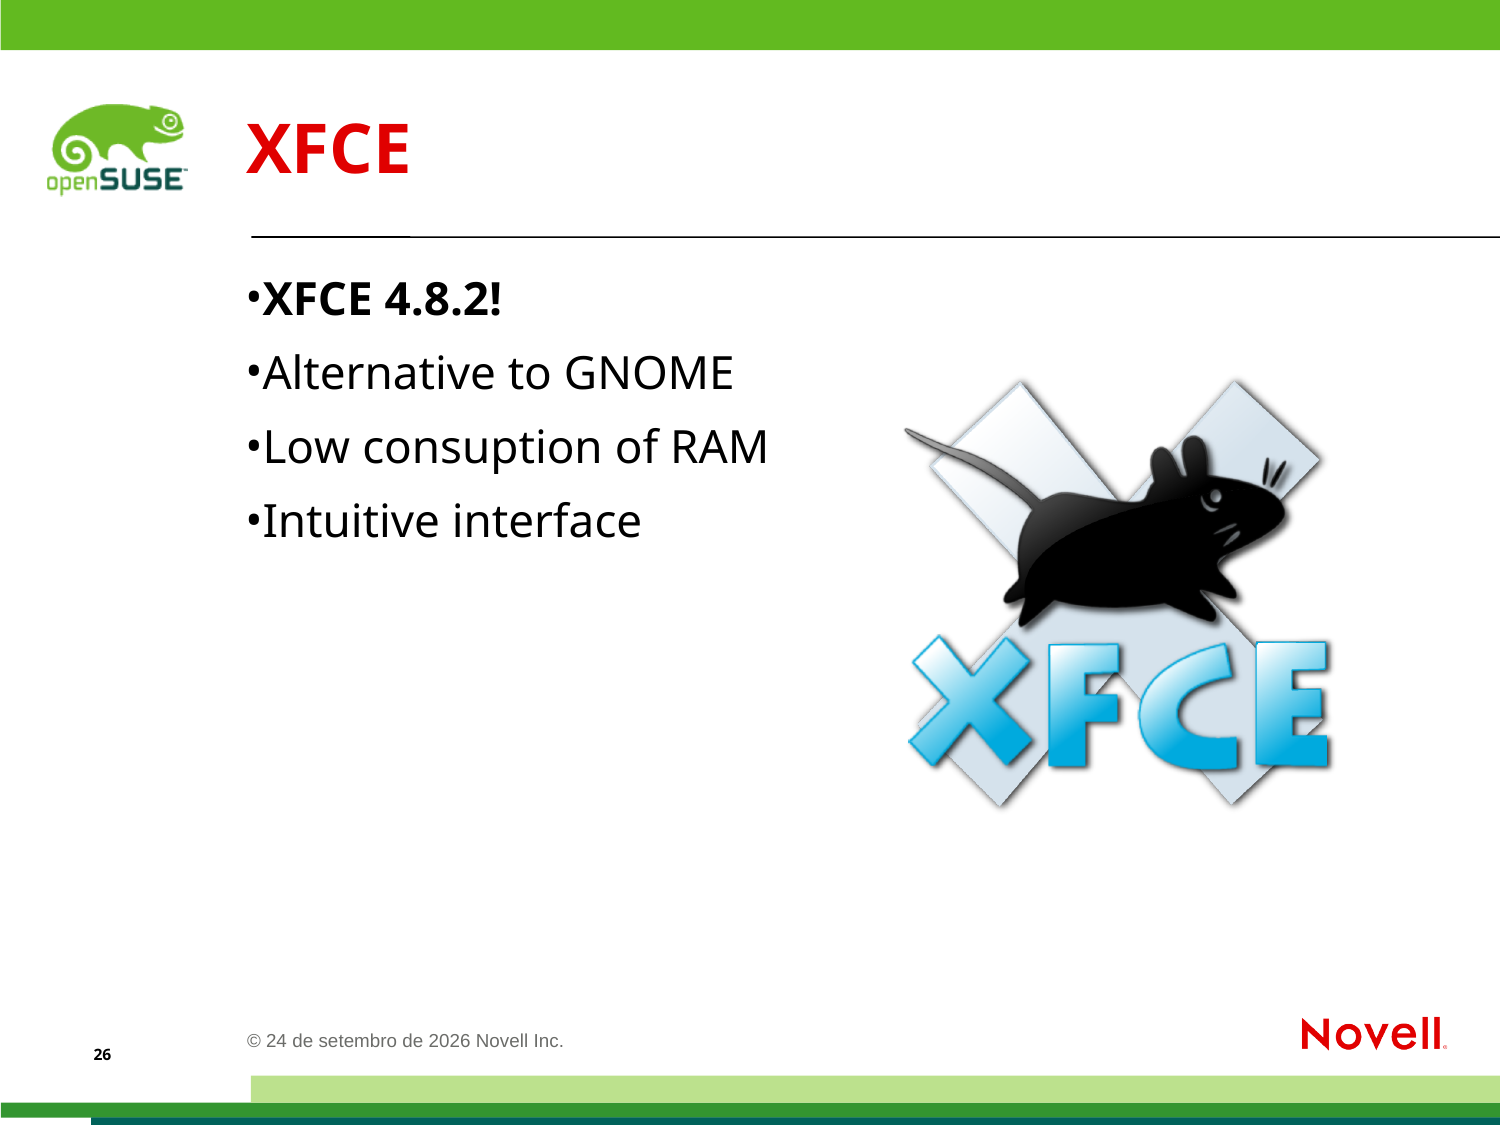

# XFCE
XFCE 4.8.2!
Alternative to GNOME
Low consuption of RAM
Intuitive interface